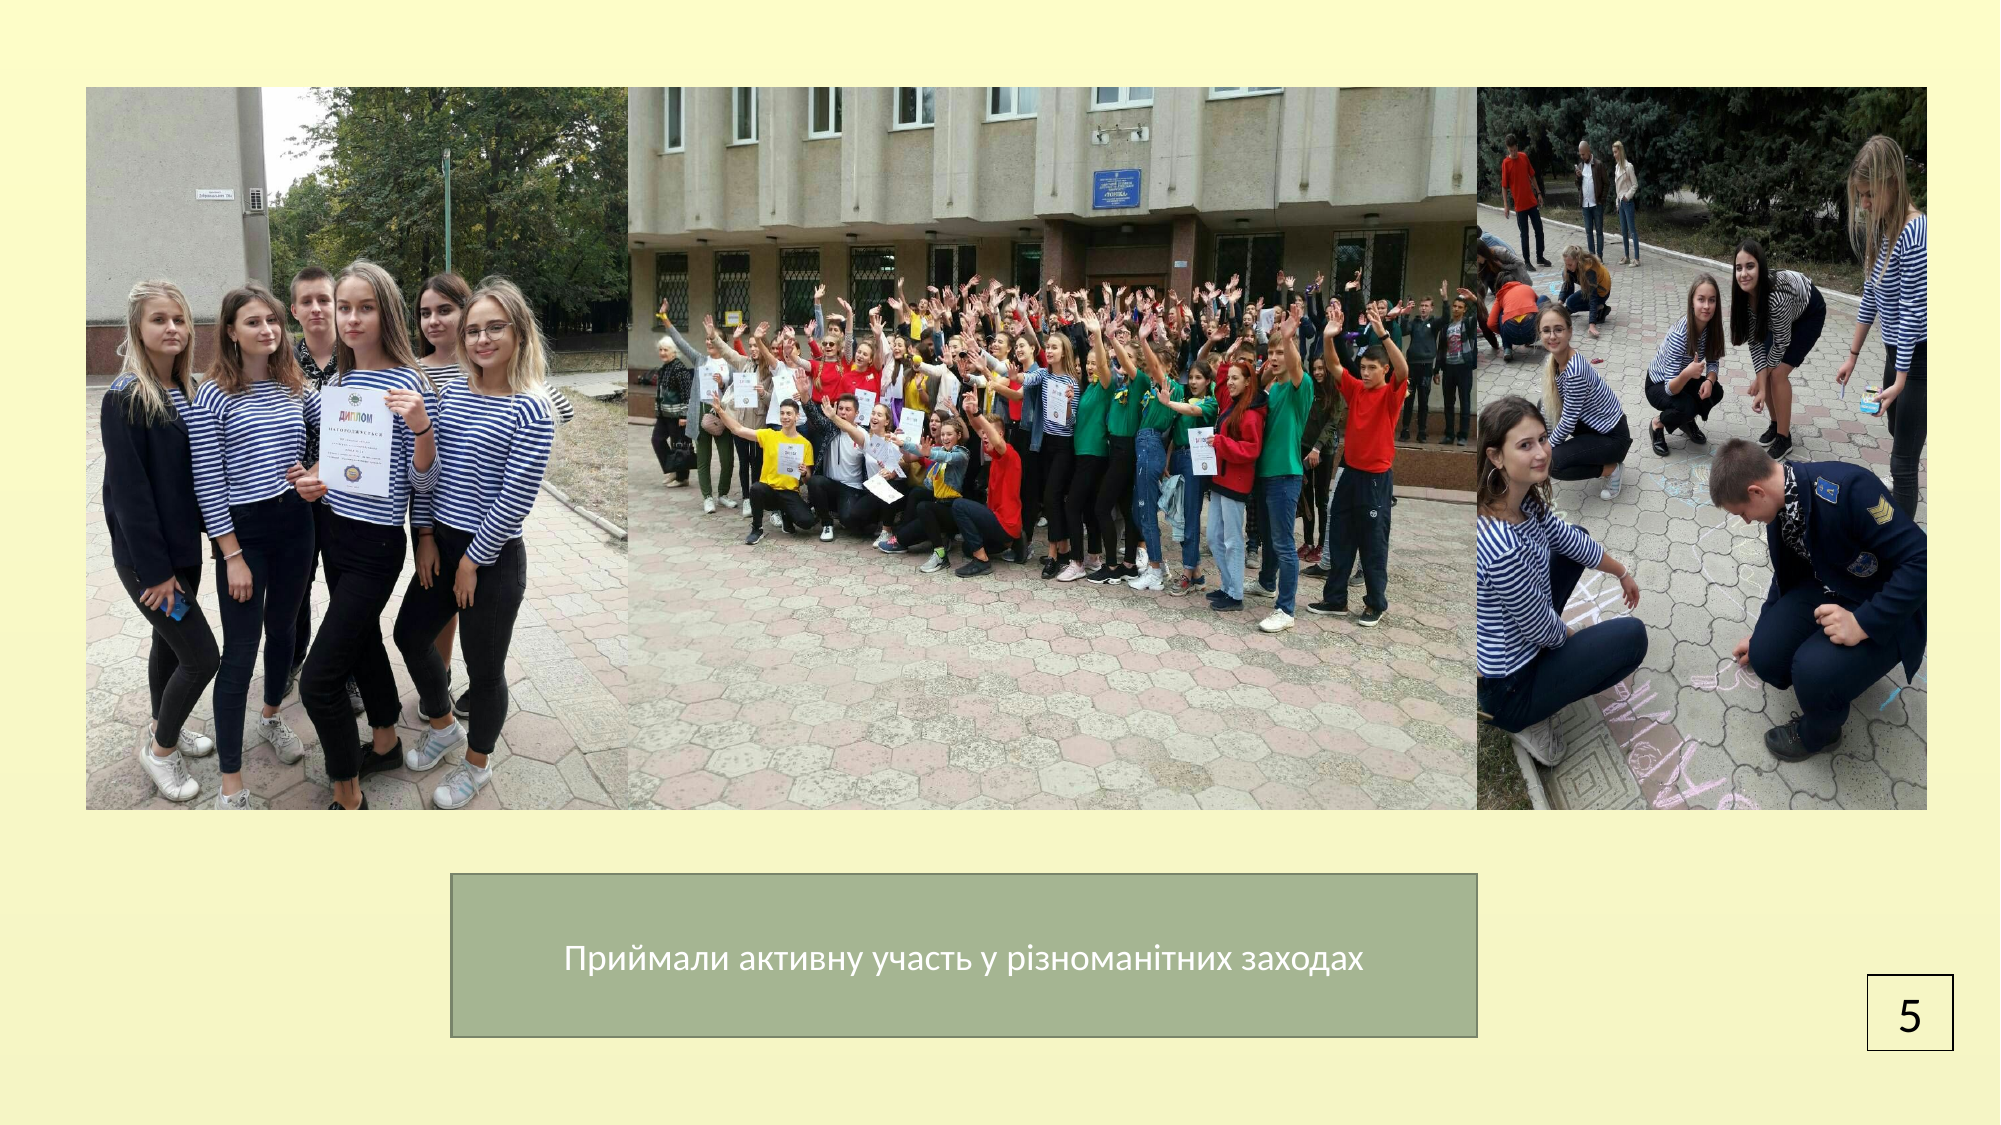

Приймали активну участь у різноманітних заходах
5